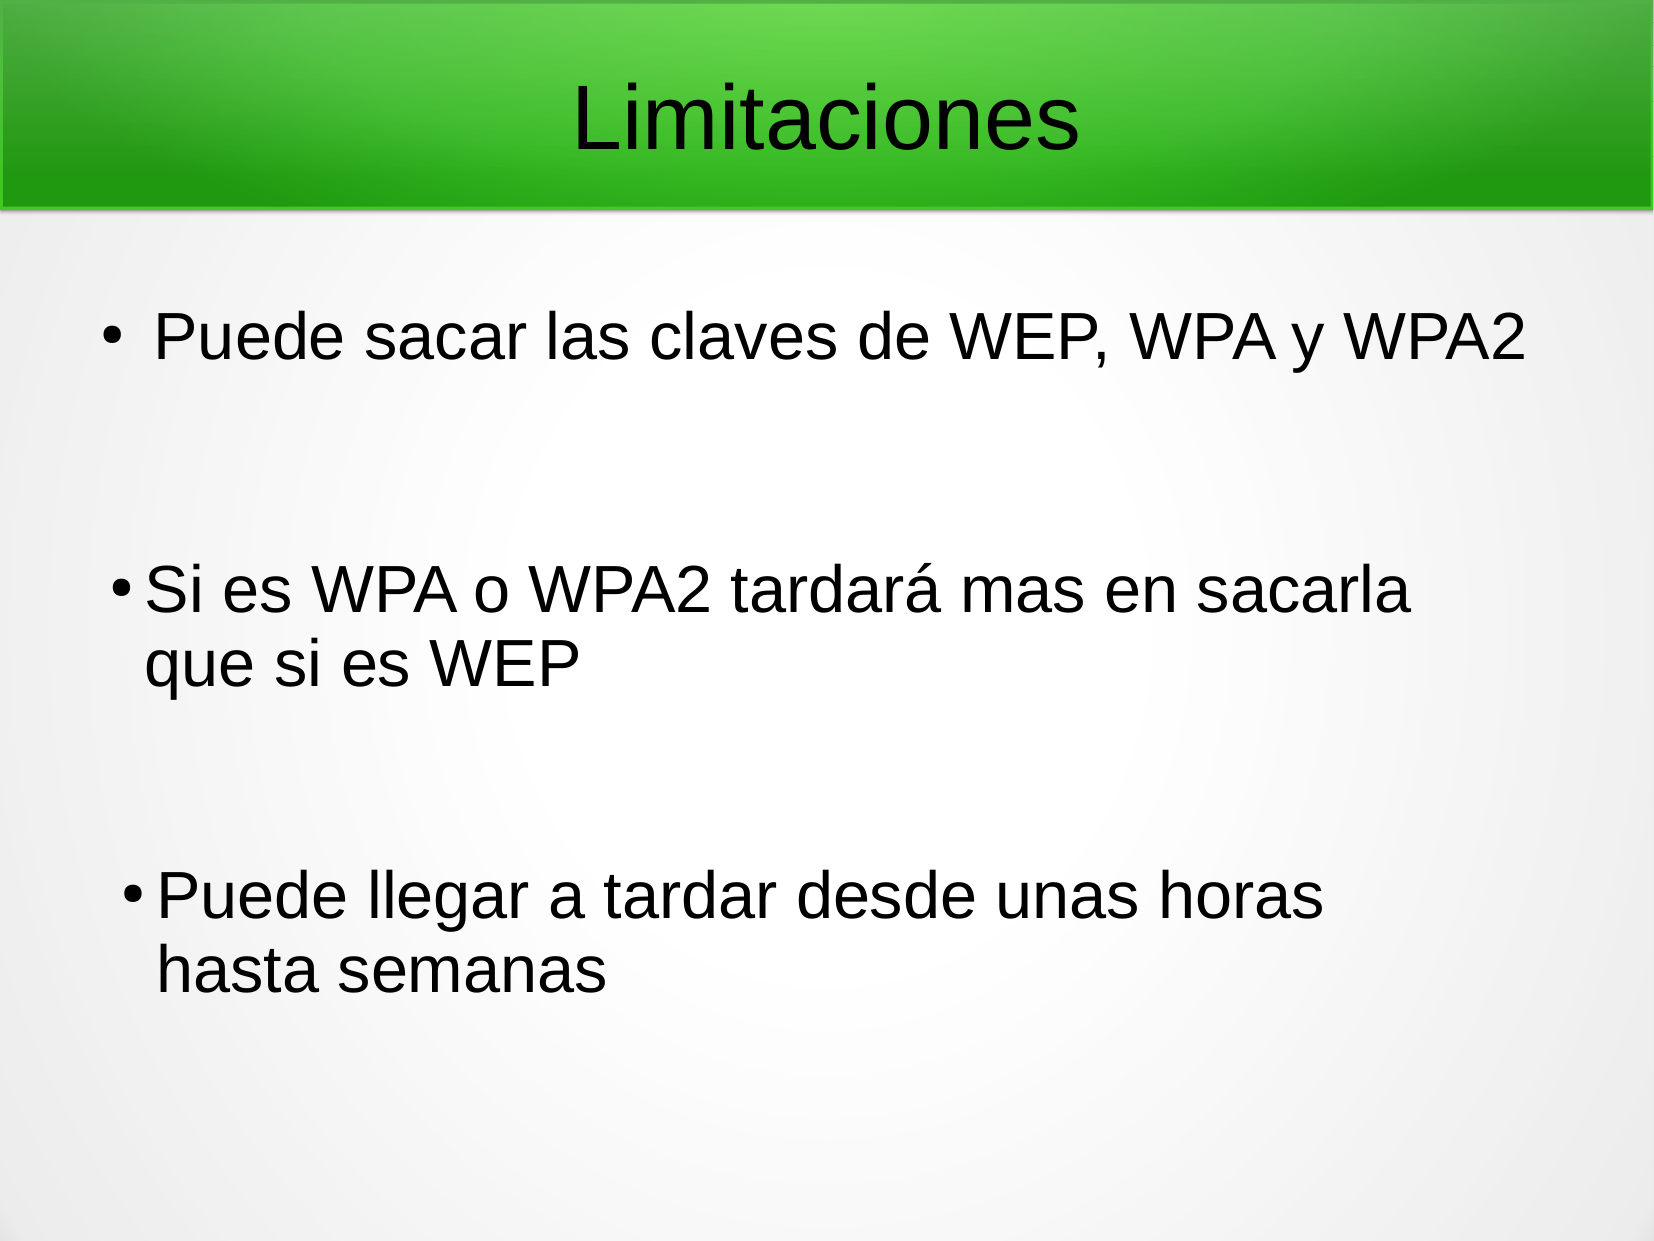

# Limitaciones
Puede sacar las claves de WEP, WPA y WPA2
Si es WPA o WPA2 tardará mas en sacarla que si es WEP
Puede llegar a tardar desde unas horas hasta semanas